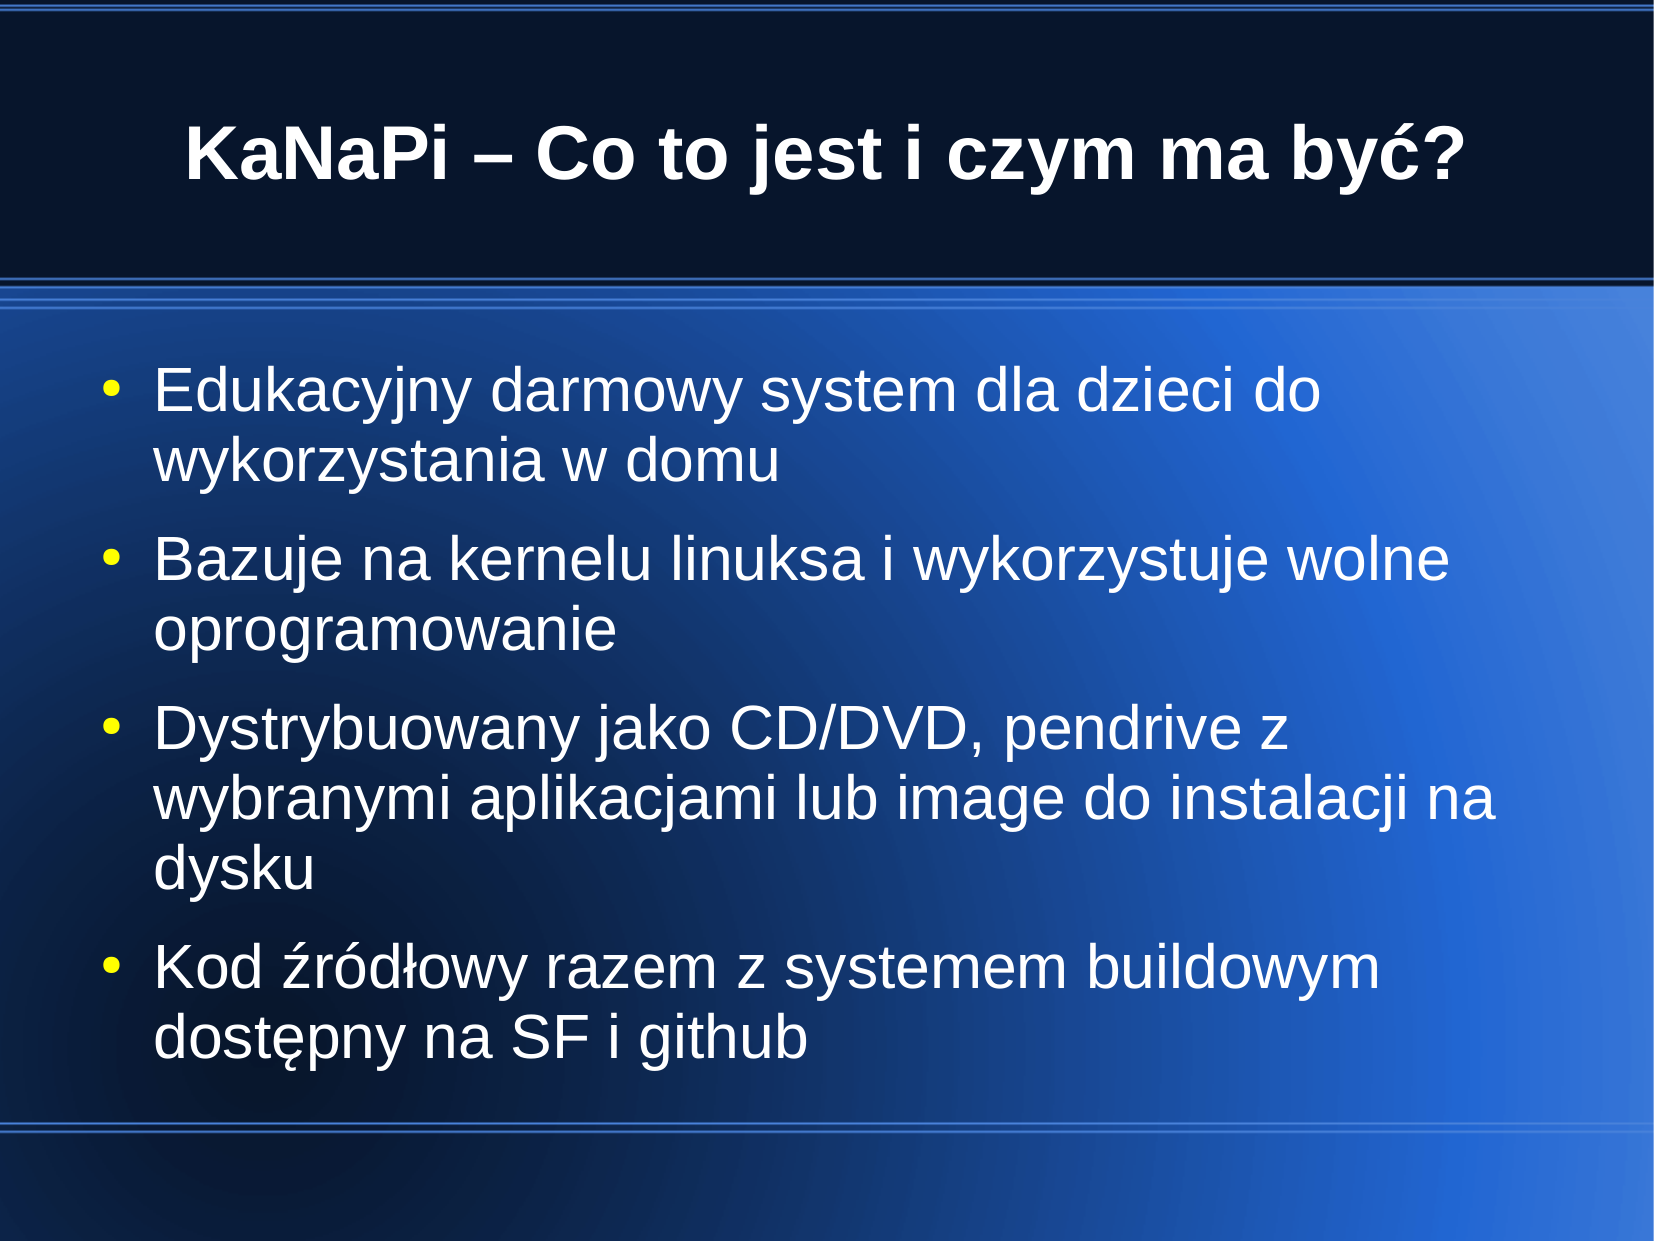

# KaNaPi – Co to jest i czym ma być?
Edukacyjny darmowy system dla dzieci do wykorzystania w domu
Bazuje na kernelu linuksa i wykorzystuje wolne oprogramowanie
Dystrybuowany jako CD/DVD, pendrive z wybranymi aplikacjami lub image do instalacji na dysku
Kod źródłowy razem z systemem buildowym dostępny na SF i github